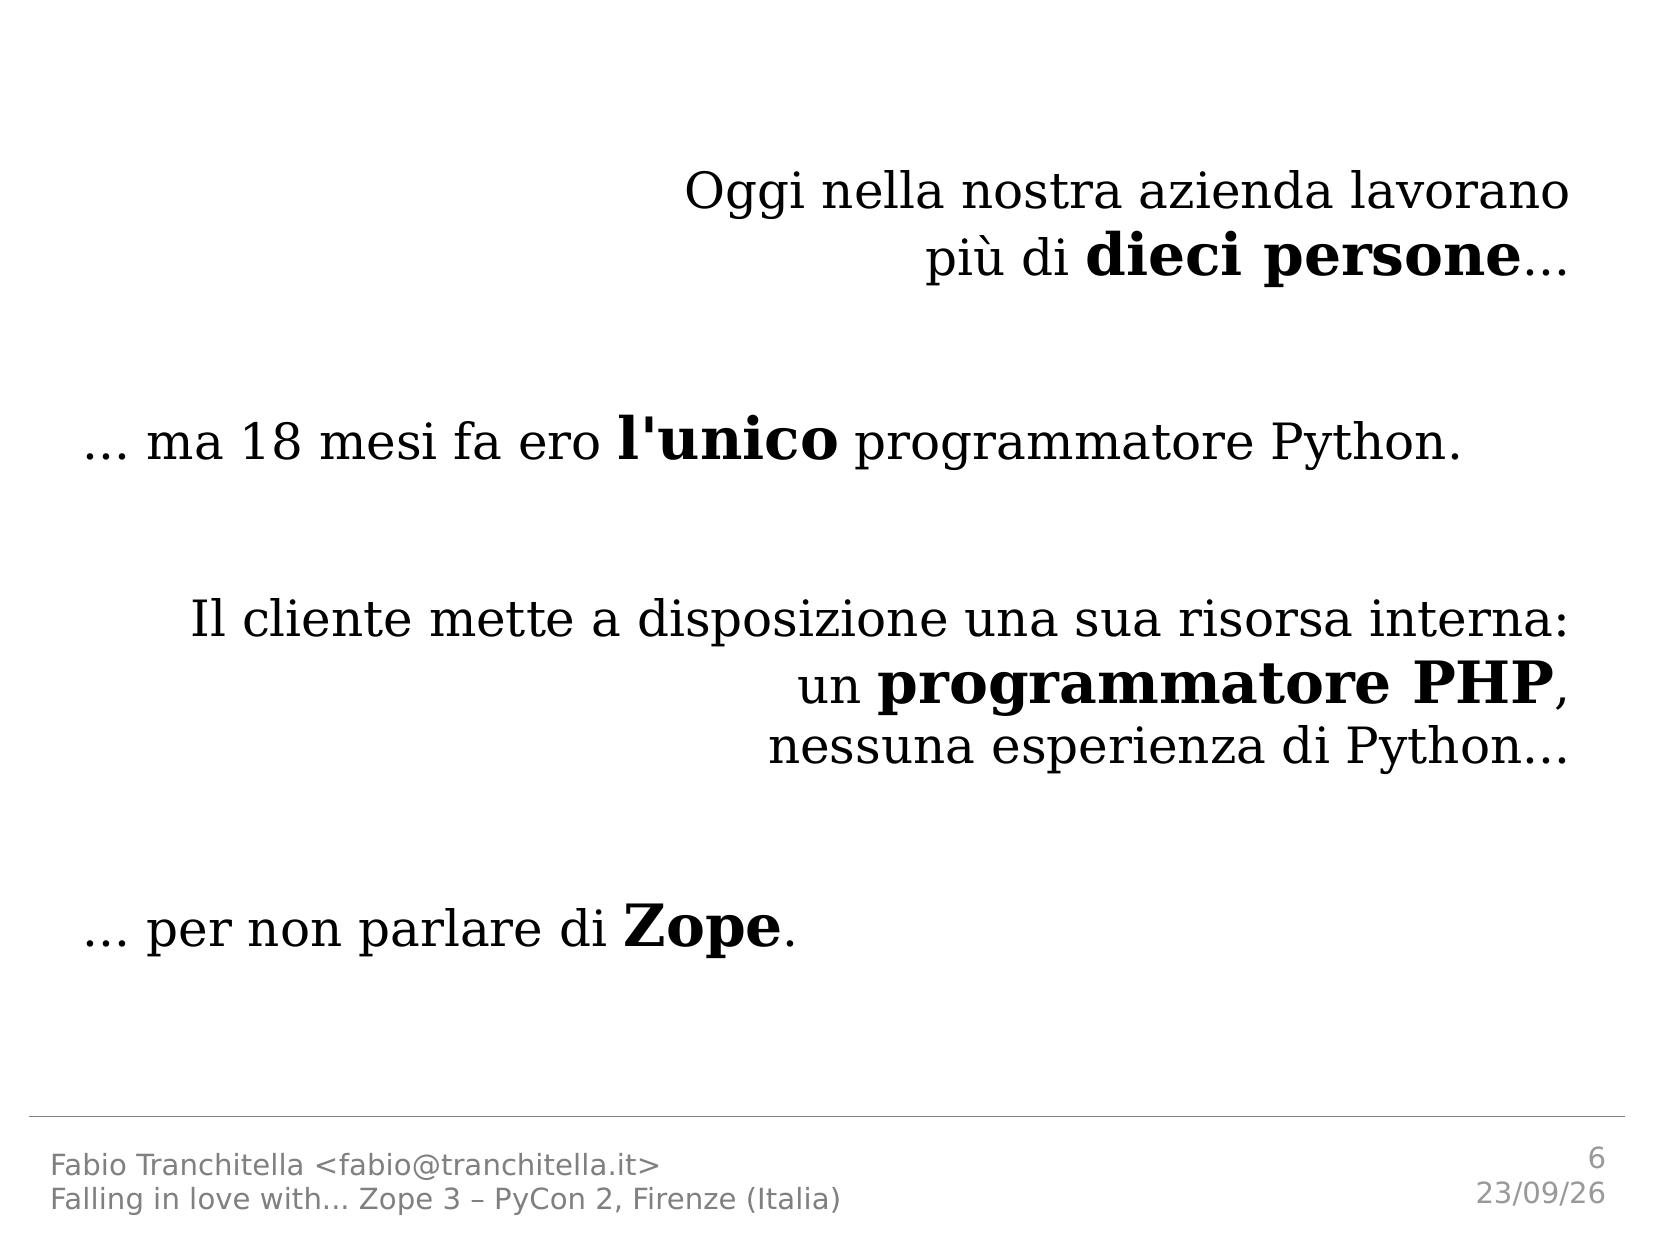

# Oggi nella nostra azienda lavorano
più di dieci persone...
... ma 18 mesi fa ero l'unico programmatore Python.
Il cliente mette a disposizione una sua risorsa interna:
un programmatore PHP,
nessuna esperienza di Python...
... per non parlare di Zope.
6